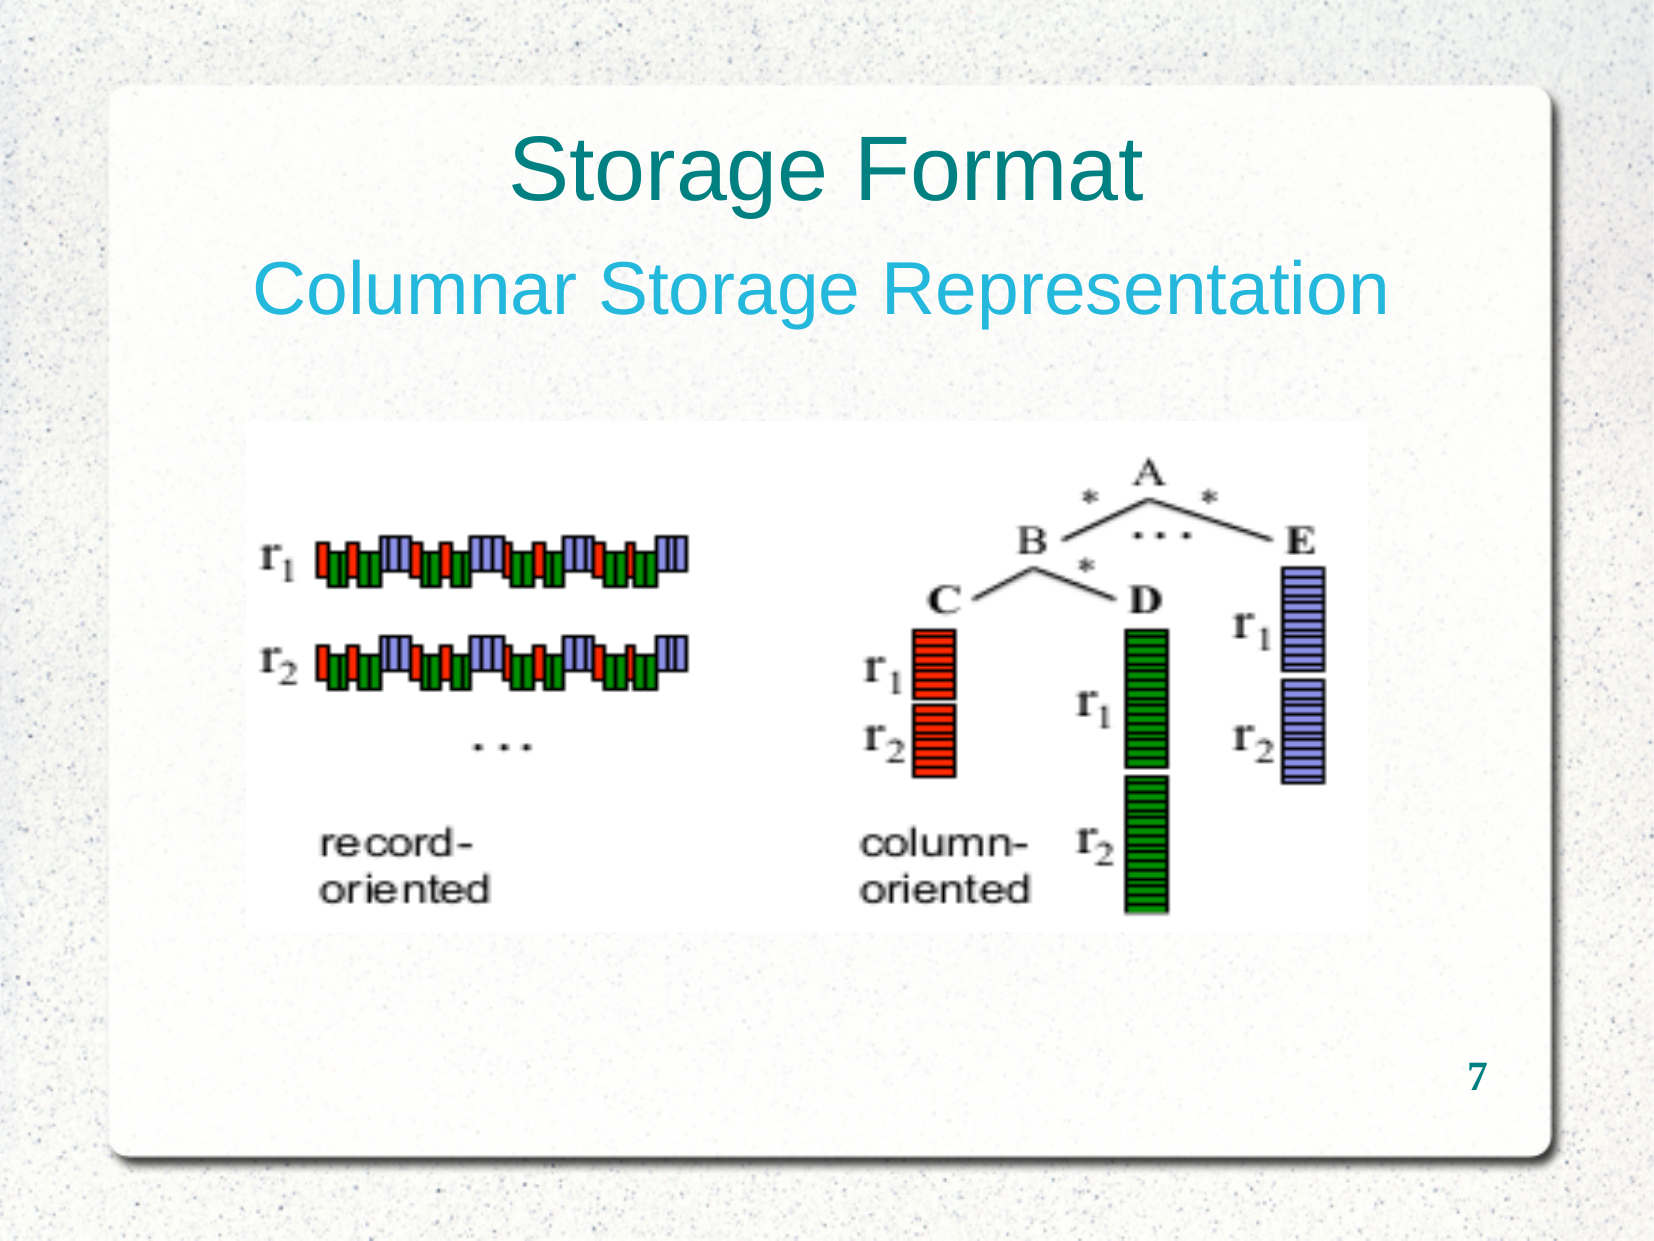

# Storage Format
Columnar Storage Representation
7